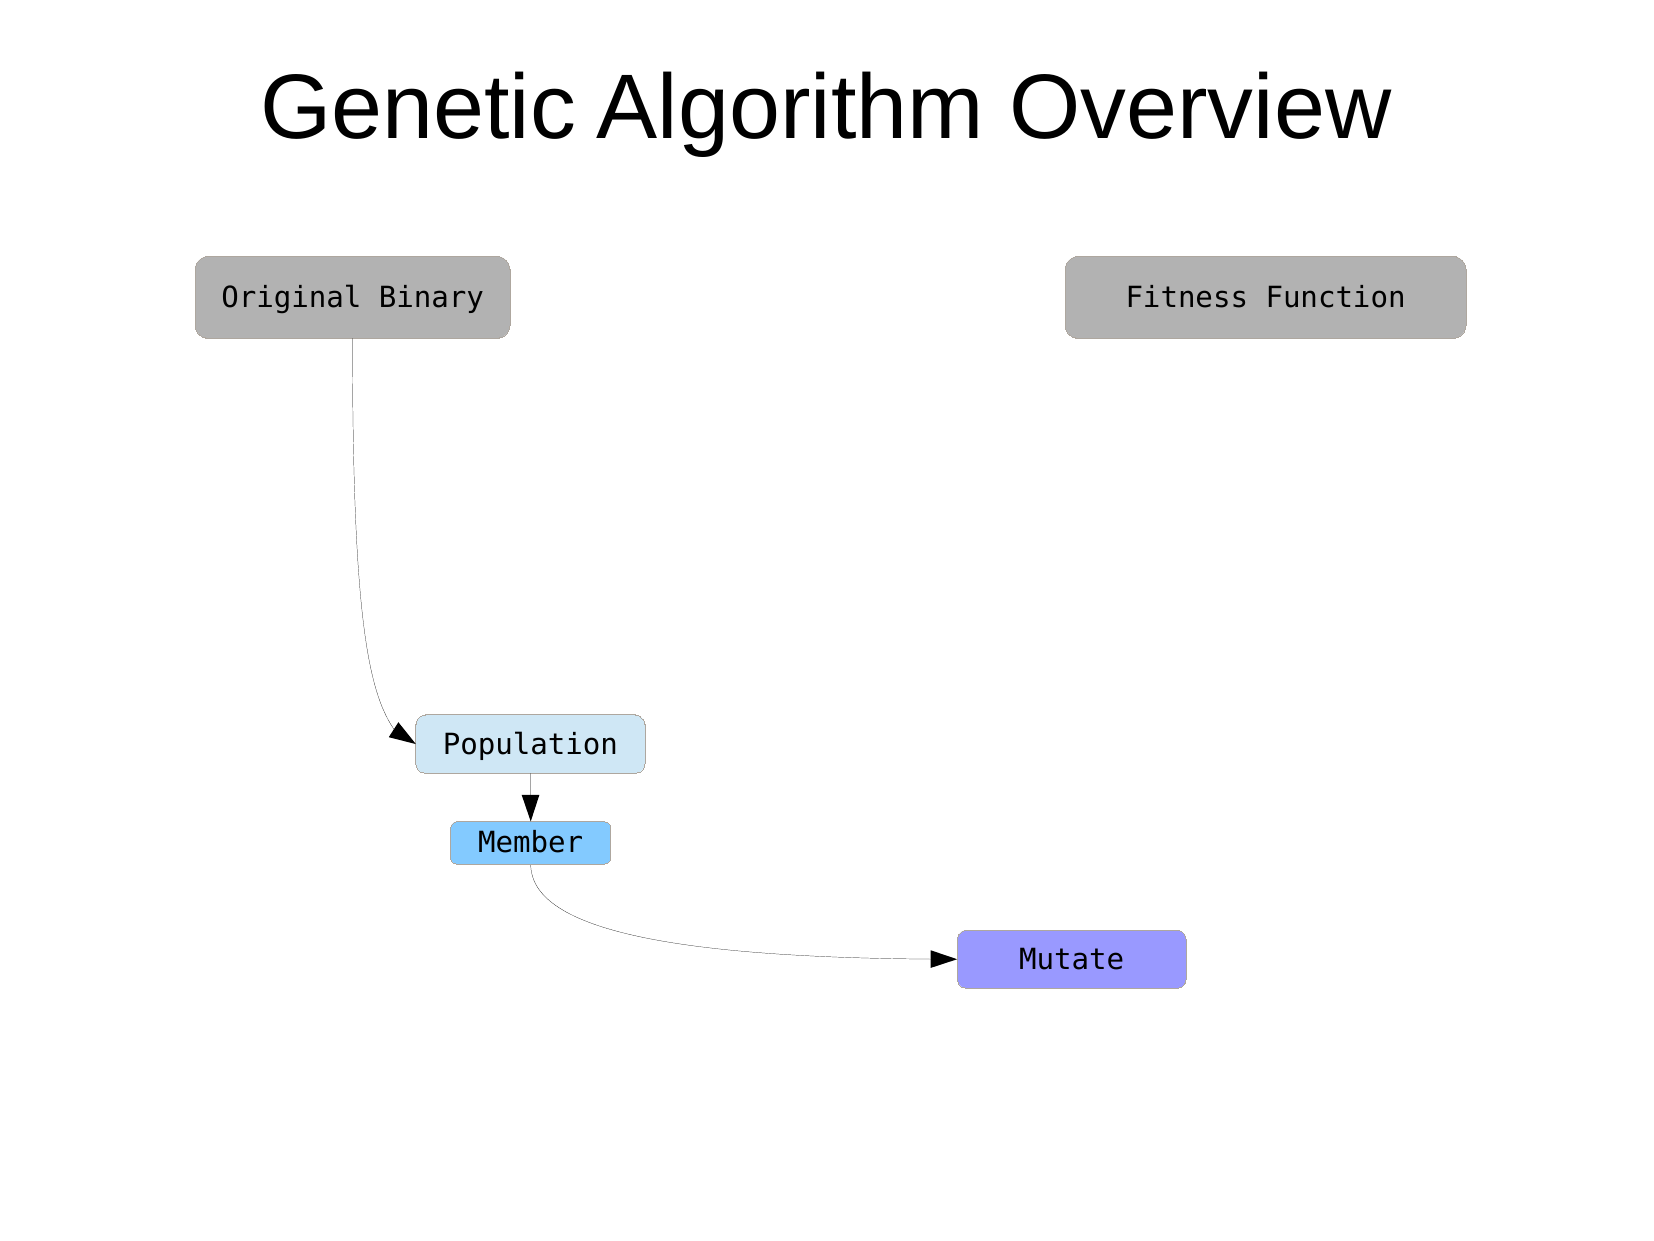

# Genetic Algorithm Overview
Original Binary
Fitness Function
Population
Member
Mutate